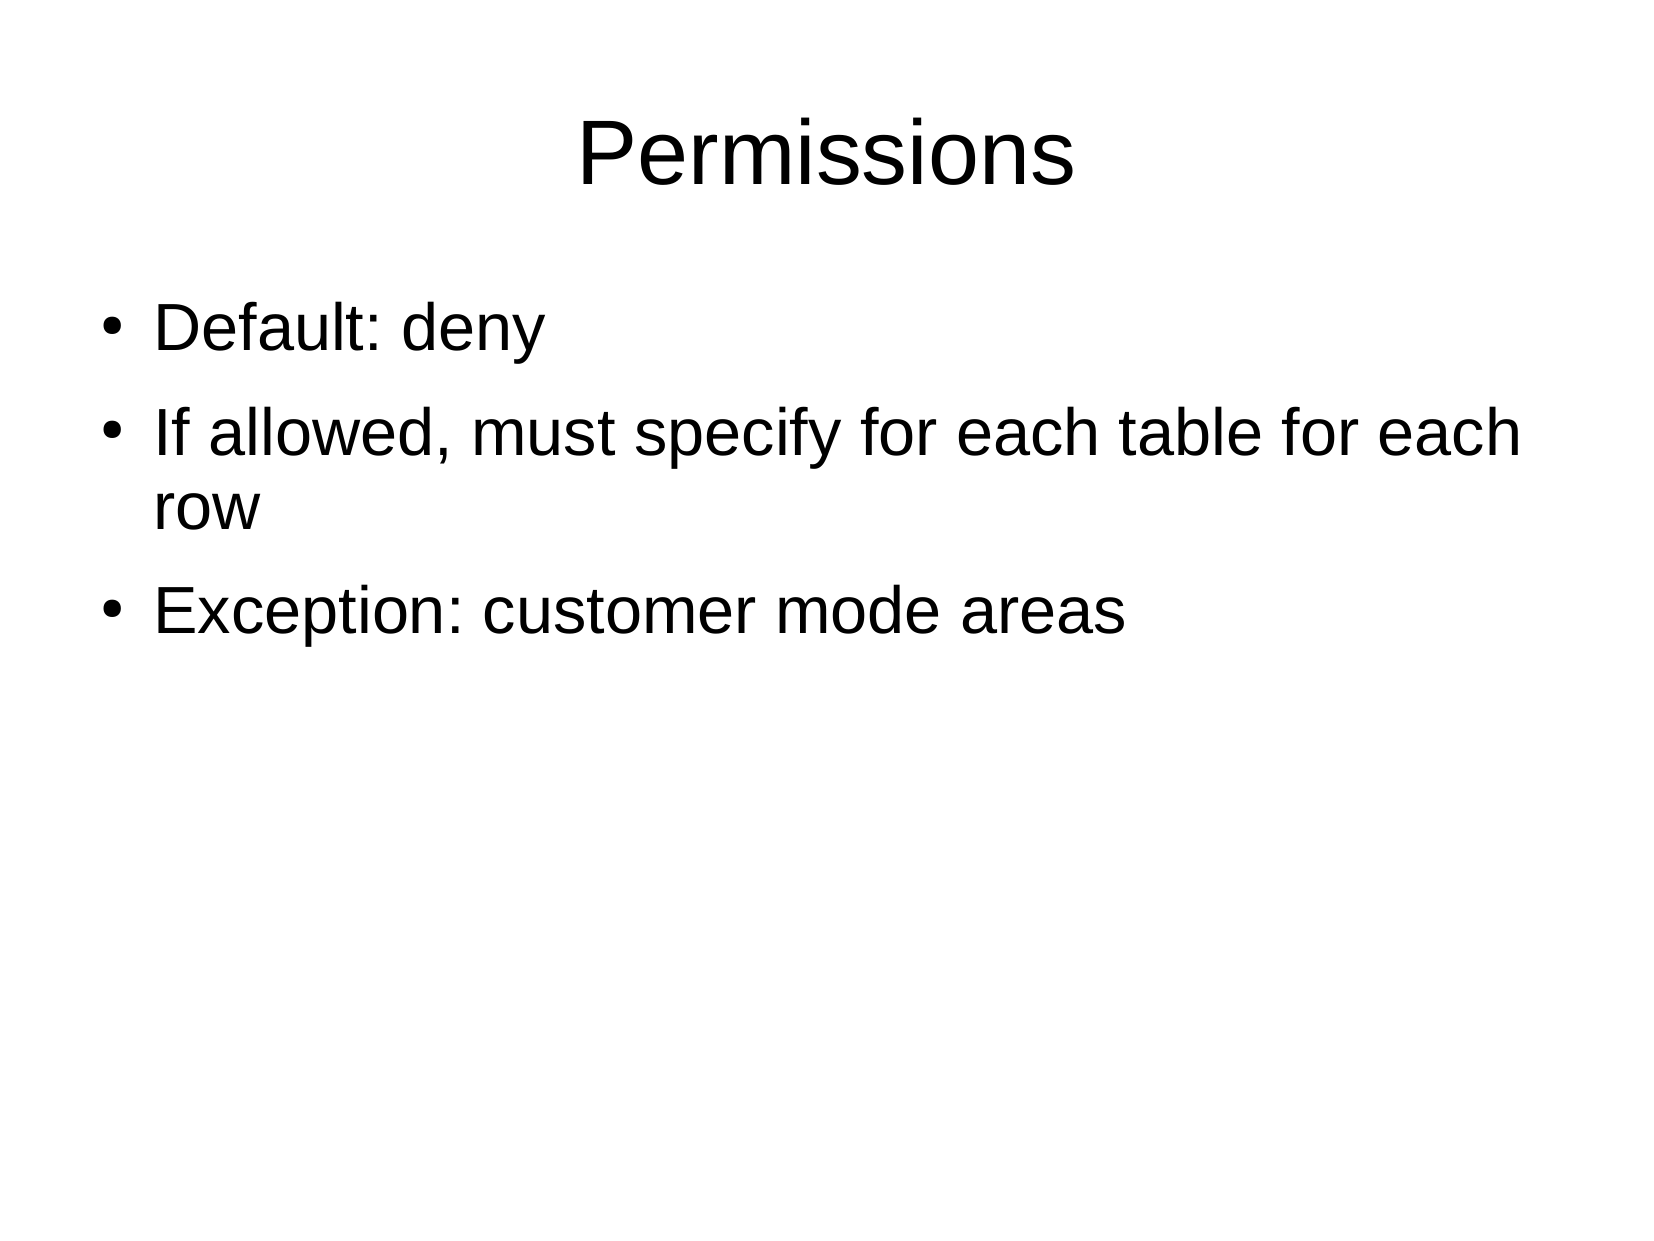

# Permissions
Default: deny
If allowed, must specify for each table for each row
Exception: customer mode areas